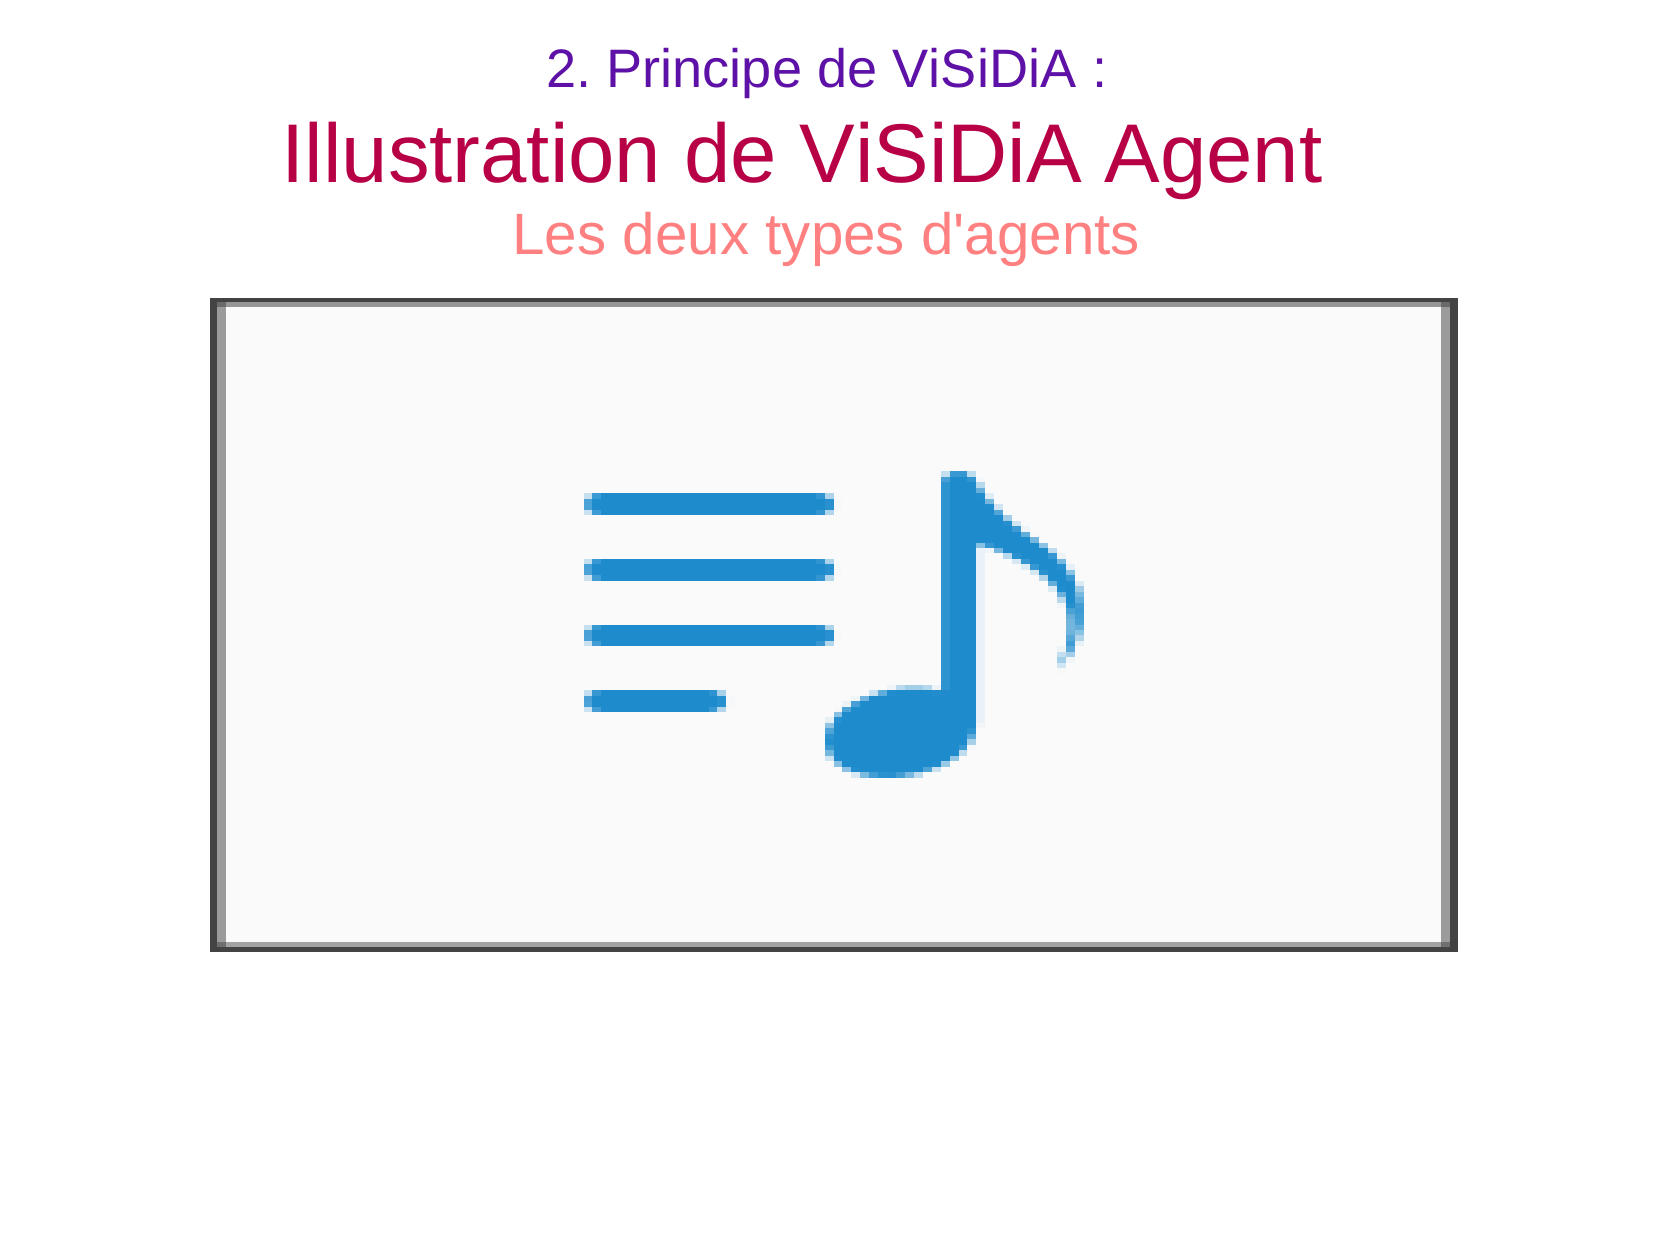

# 2. Principe de ViSiDiA : Illustration de ViSiDiA Agent Les deux types d'agents